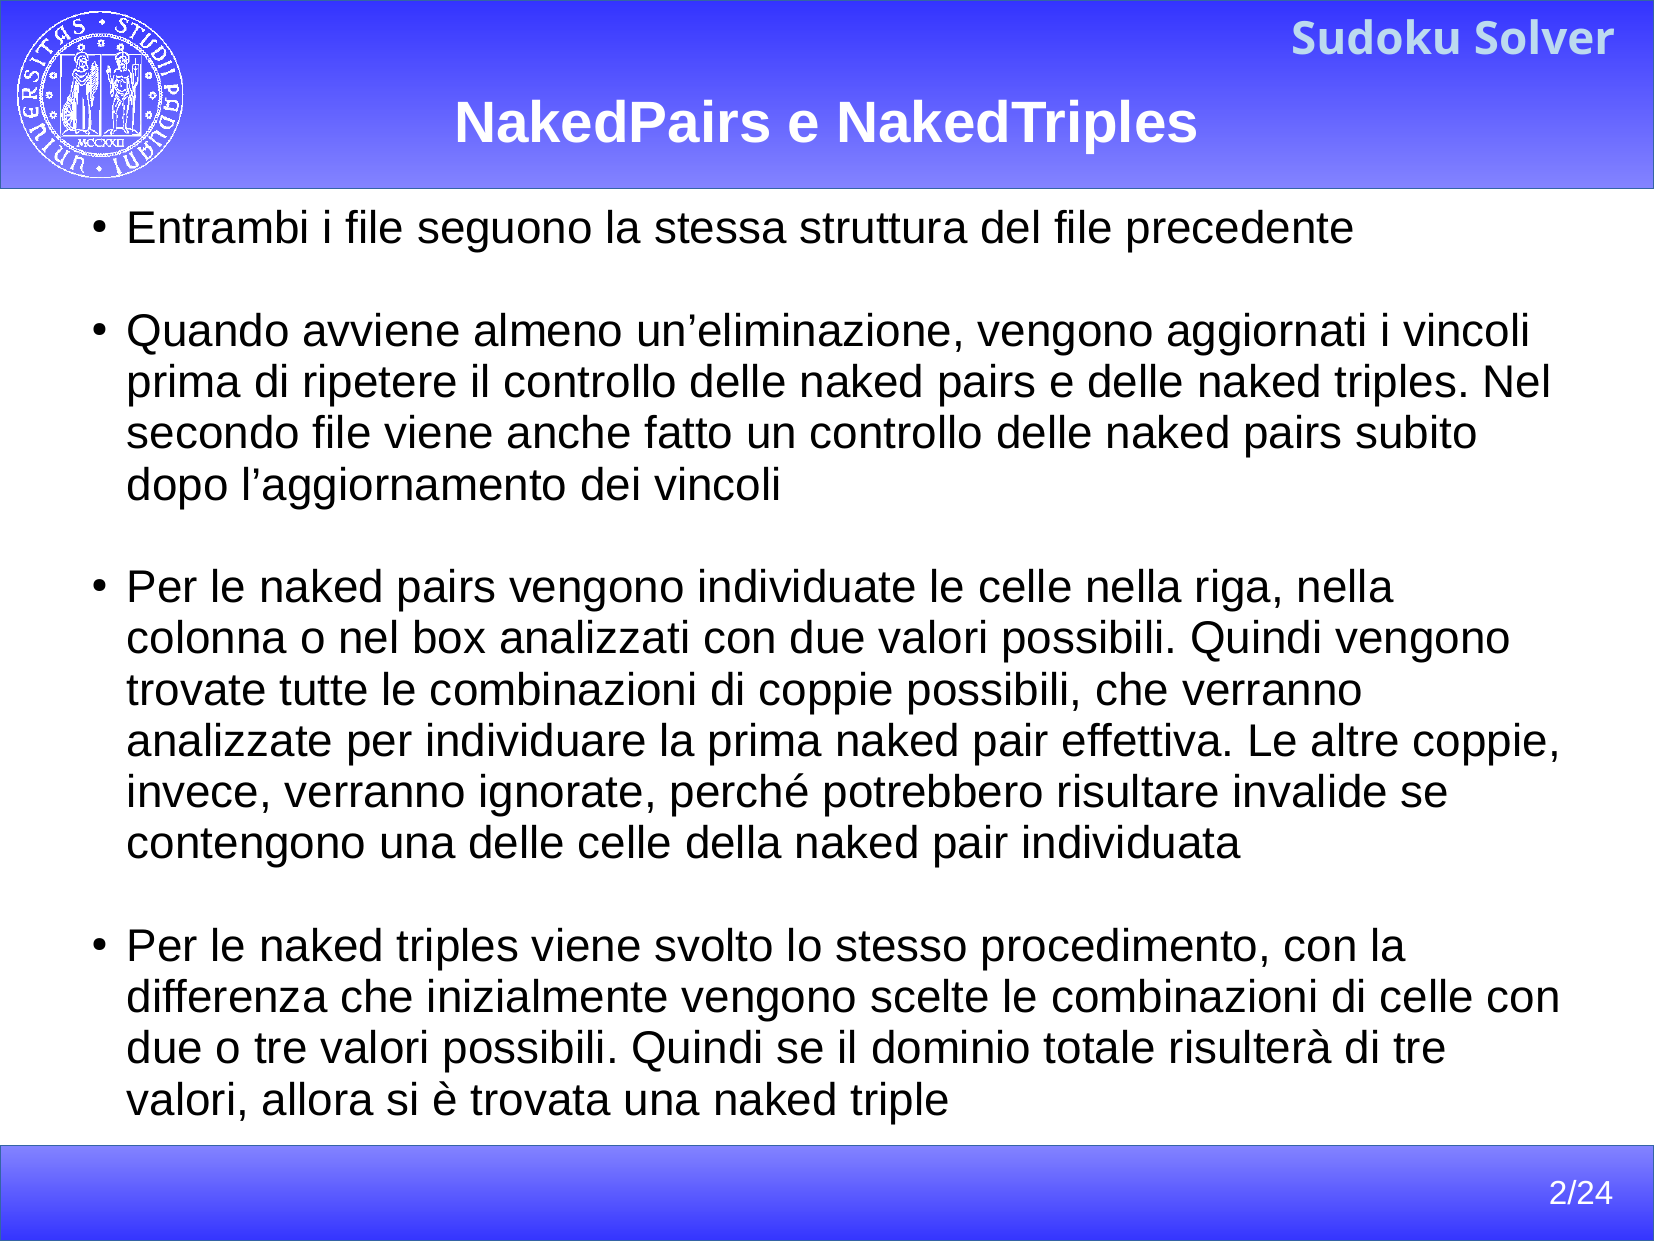

Sudoku Solver
NakedPairs e NakedTriples
Entrambi i file seguono la stessa struttura del file precedente
Quando avviene almeno un’eliminazione, vengono aggiornati i vincoli prima di ripetere il controllo delle naked pairs e delle naked triples. Nel secondo file viene anche fatto un controllo delle naked pairs subito dopo l’aggiornamento dei vincoli
Per le naked pairs vengono individuate le celle nella riga, nella colonna o nel box analizzati con due valori possibili. Quindi vengono trovate tutte le combinazioni di coppie possibili, che verranno analizzate per individuare la prima naked pair effettiva. Le altre coppie, invece, verranno ignorate, perché potrebbero risultare invalide se contengono una delle celle della naked pair individuata
Per le naked triples viene svolto lo stesso procedimento, con la differenza che inizialmente vengono scelte le combinazioni di celle con due o tre valori possibili. Quindi se il dominio totale risulterà di tre valori, allora si è trovata una naked triple
2/24